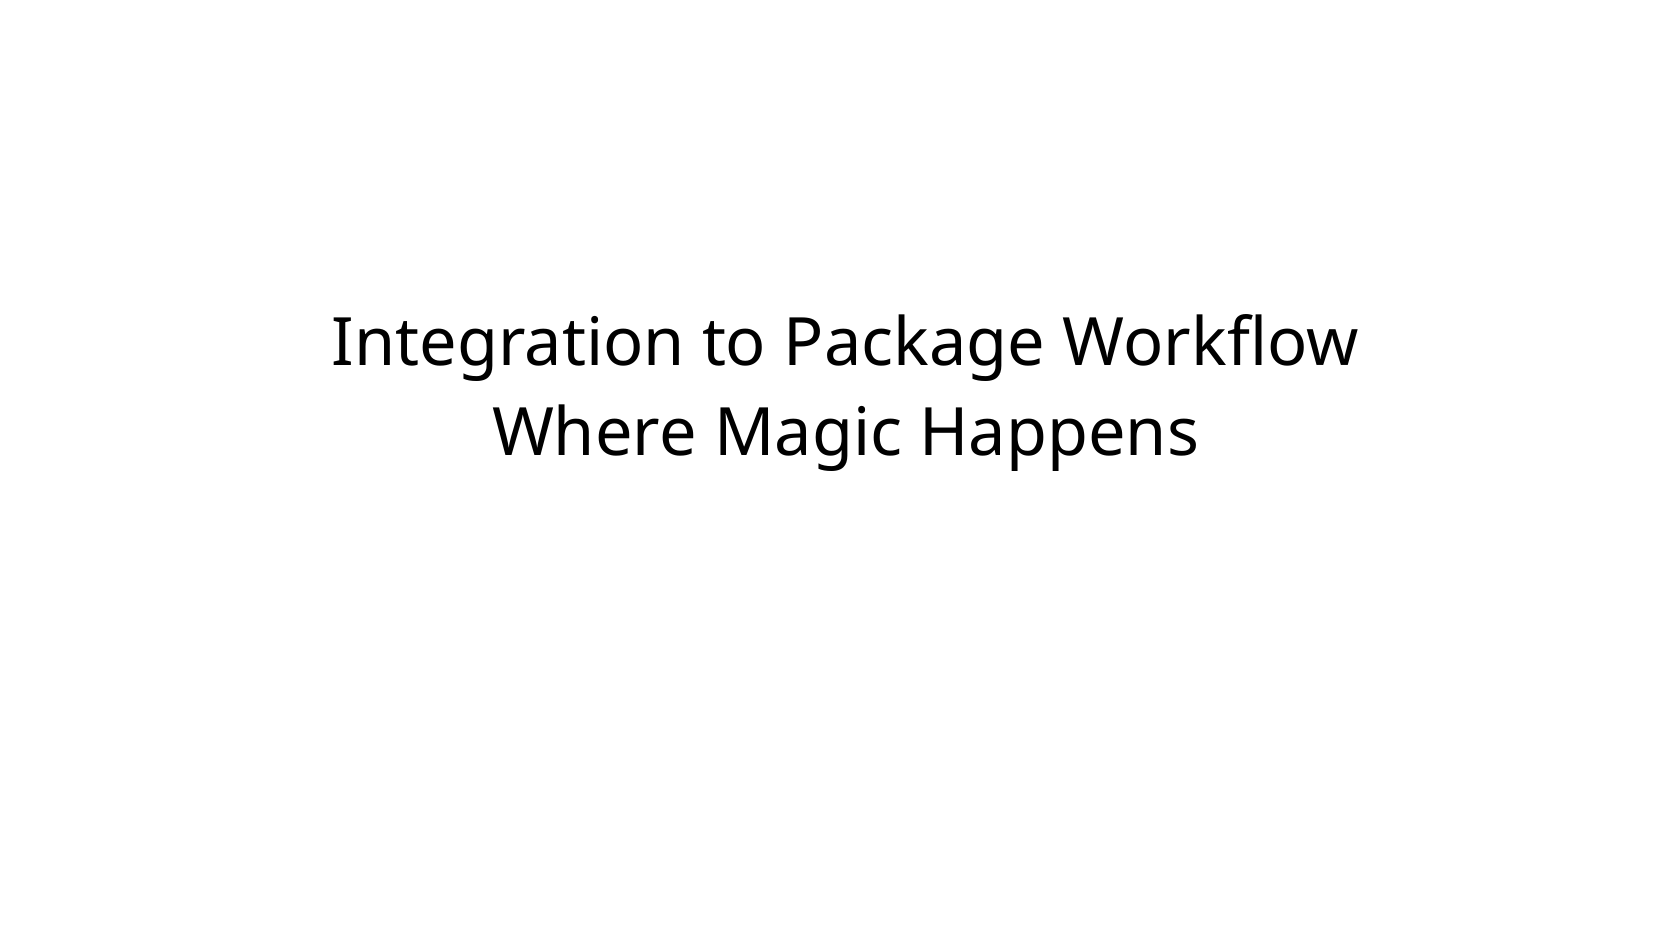

# Integration to Package Workflow
Where Magic Happens